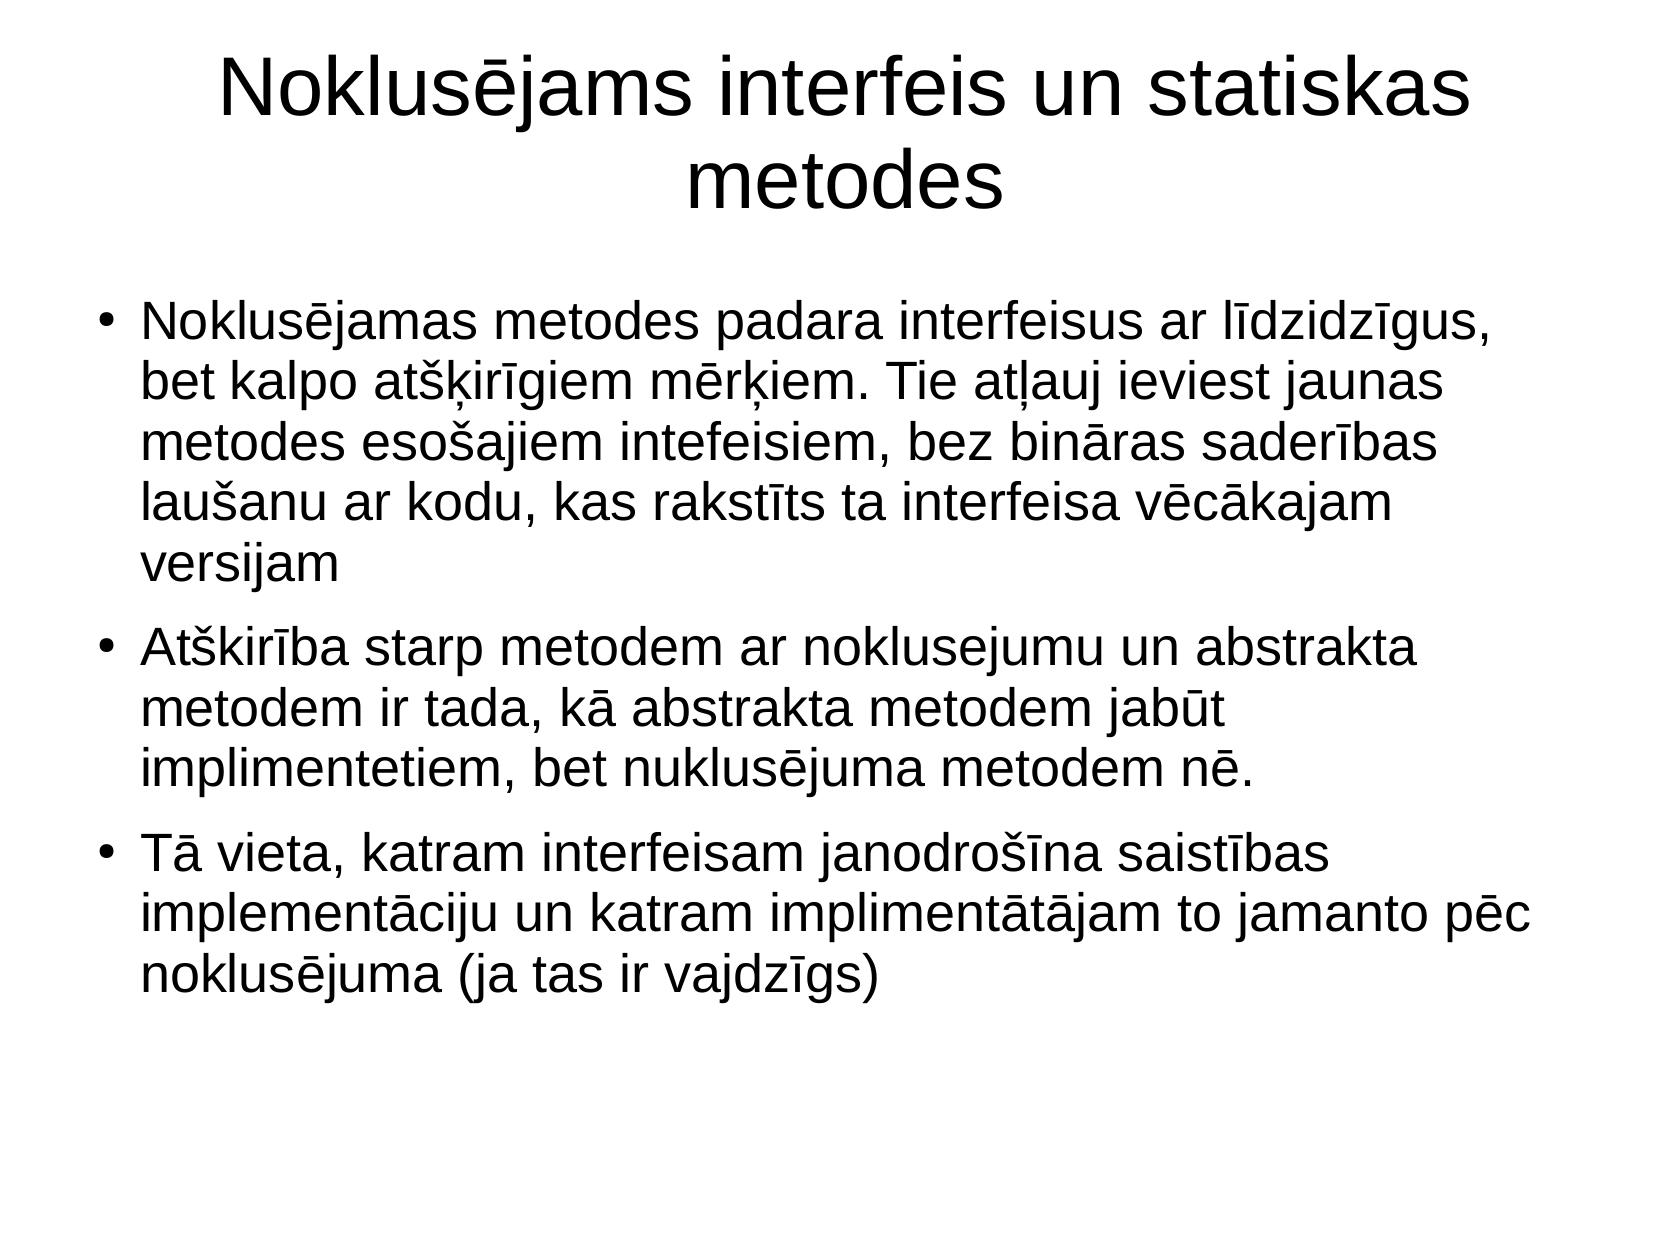

# Noklusējams interfeis un statiskas metodes
Noklusējamas metodes padara interfeisus ar līdzidzīgus, bet kalpo atšķirīgiem mērķiem. Tie atļauj ieviest jaunas metodes esošajiem intefeisiem, bez bināras saderības laušanu ar kodu, kas rakstīts ta interfeisa vēcākajam versijam
Atškirība starp metodem ar noklusejumu un abstrakta metodem ir tada, kā abstrakta metodem jabūt implimentetiem, bet nuklusējuma metodem nē.
Tā vieta, katram interfeisam janodrošīna saistības implementāciju un katram implimentātājam to jamanto pēc noklusējuma (ja tas ir vajdzīgs)